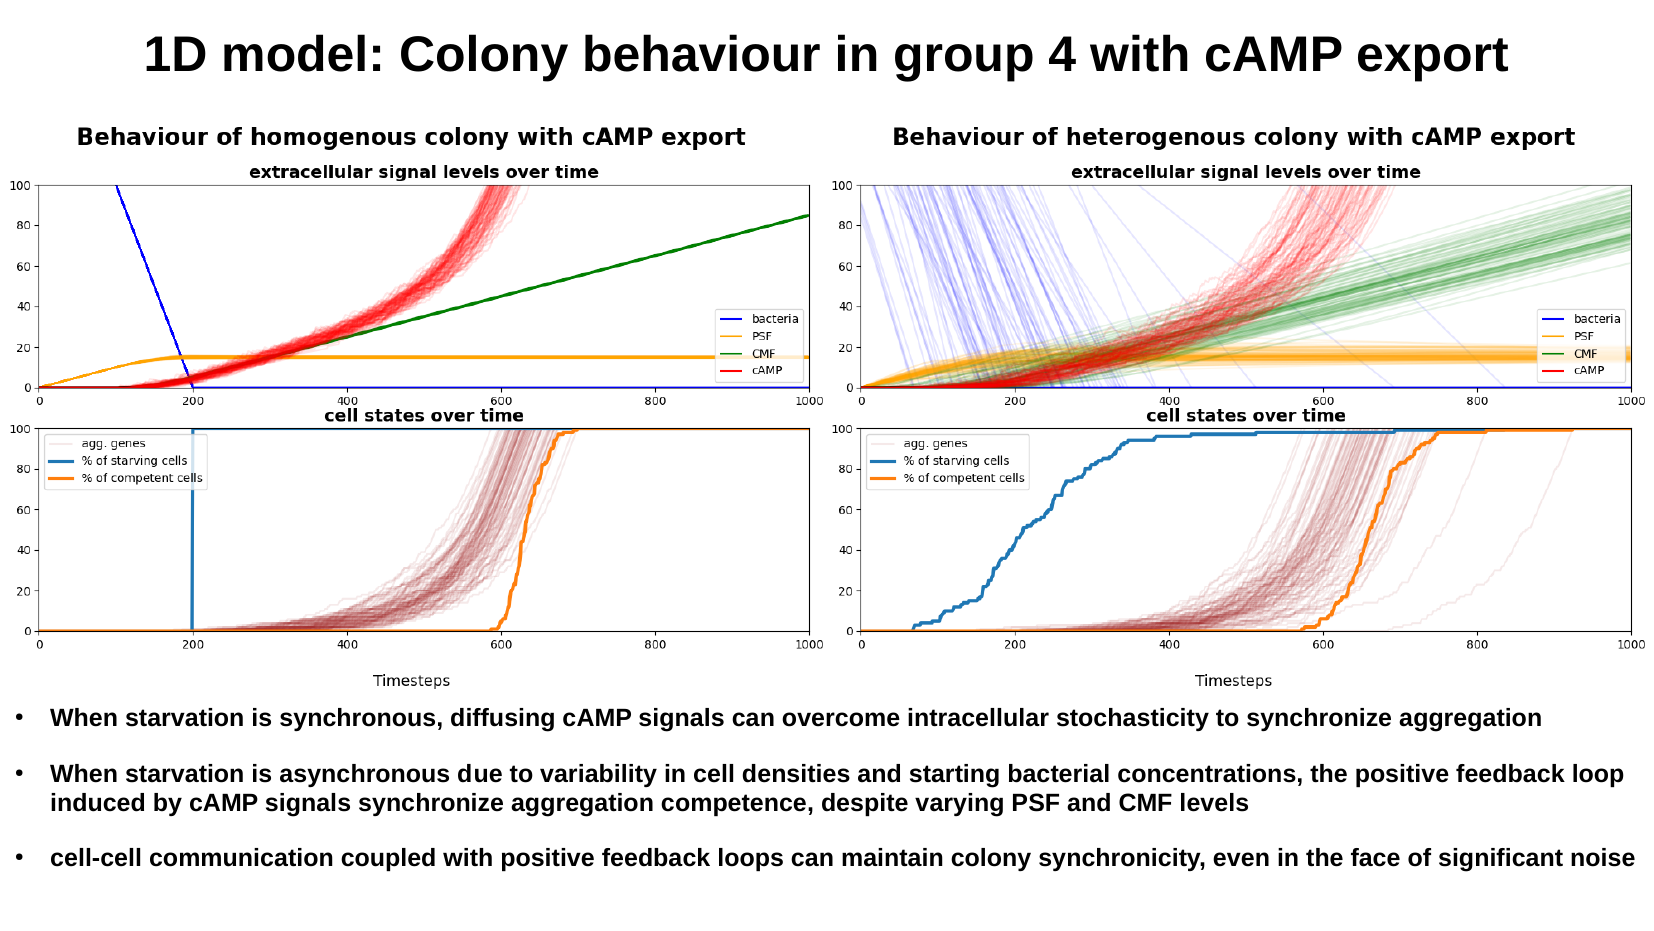

# 1D model: Colony behaviour in group 4 with cAMP export
When starvation is synchronous, diffusing cAMP signals can overcome intracellular stochasticity to synchronize aggregation
When starvation is asynchronous due to variability in cell densities and starting bacterial concentrations, the positive feedback loop induced by cAMP signals synchronize aggregation competence, despite varying PSF and CMF levels
cell-cell communication coupled with positive feedback loops can maintain colony synchronicity, even in the face of significant noise